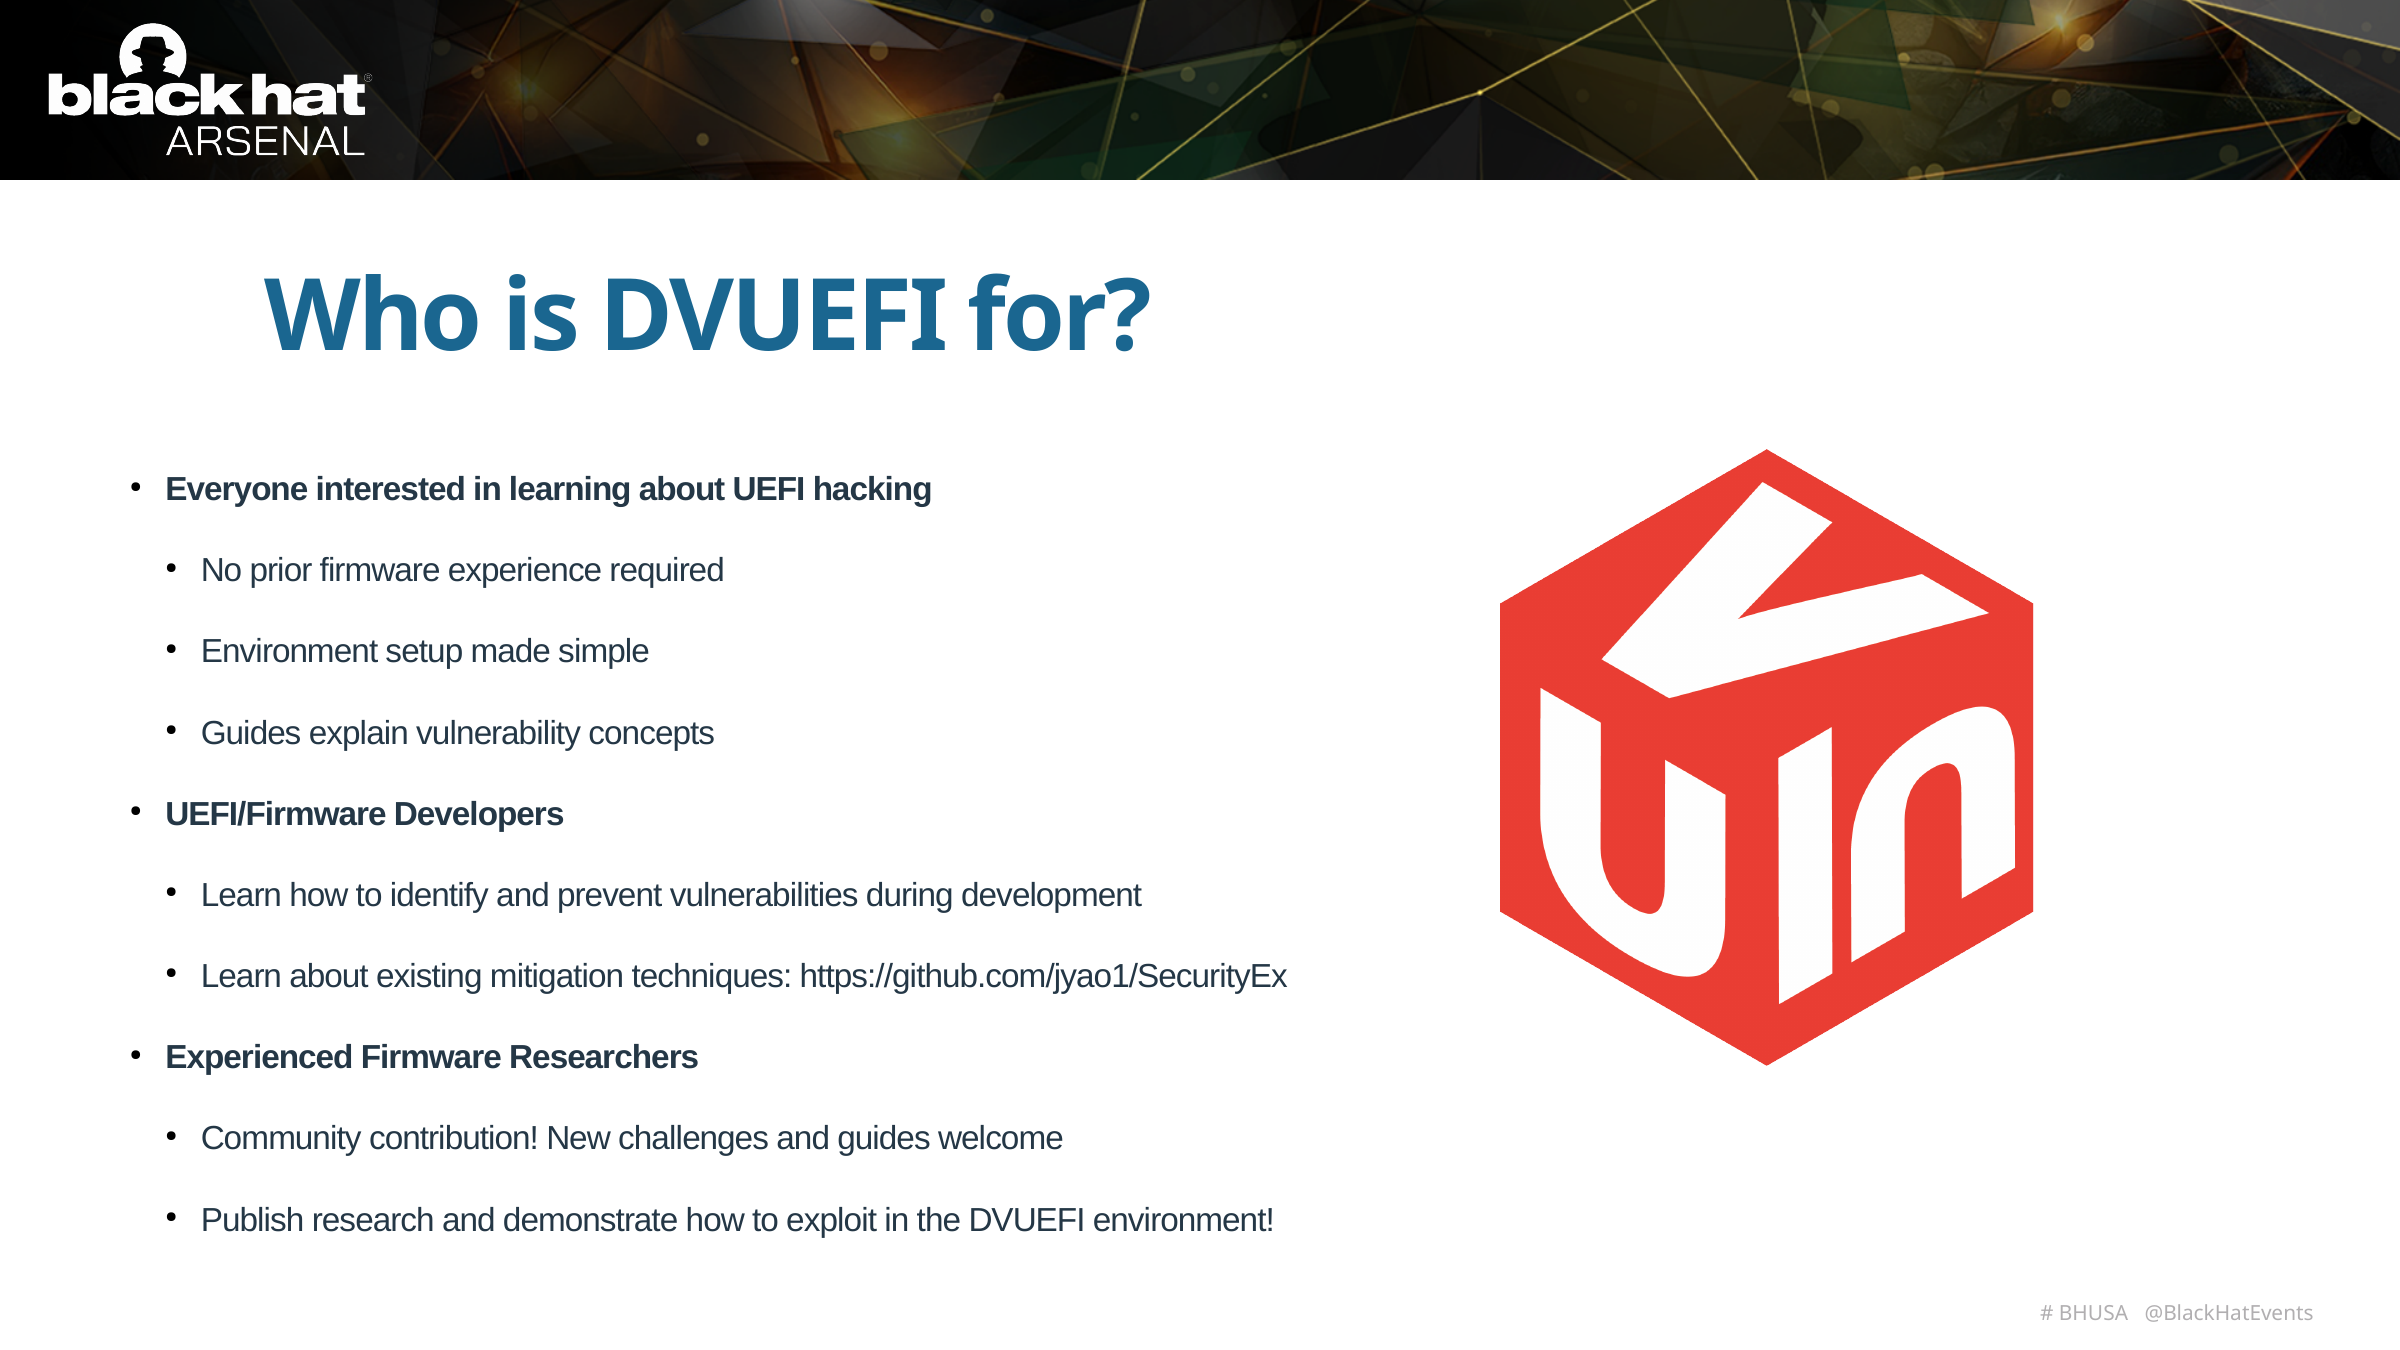

Who is DVUEFI for?
Everyone interested in learning about UEFI hacking
No prior firmware experience required
Environment setup made simple
Guides explain vulnerability concepts
UEFI/Firmware Developers
Learn how to identify and prevent vulnerabilities during development
Learn about existing mitigation techniques: https://github.com/jyao1/SecurityEx
Experienced Firmware Researchers
Community contribution! New challenges and guides welcome
Publish research and demonstrate how to exploit in the DVUEFI environment!